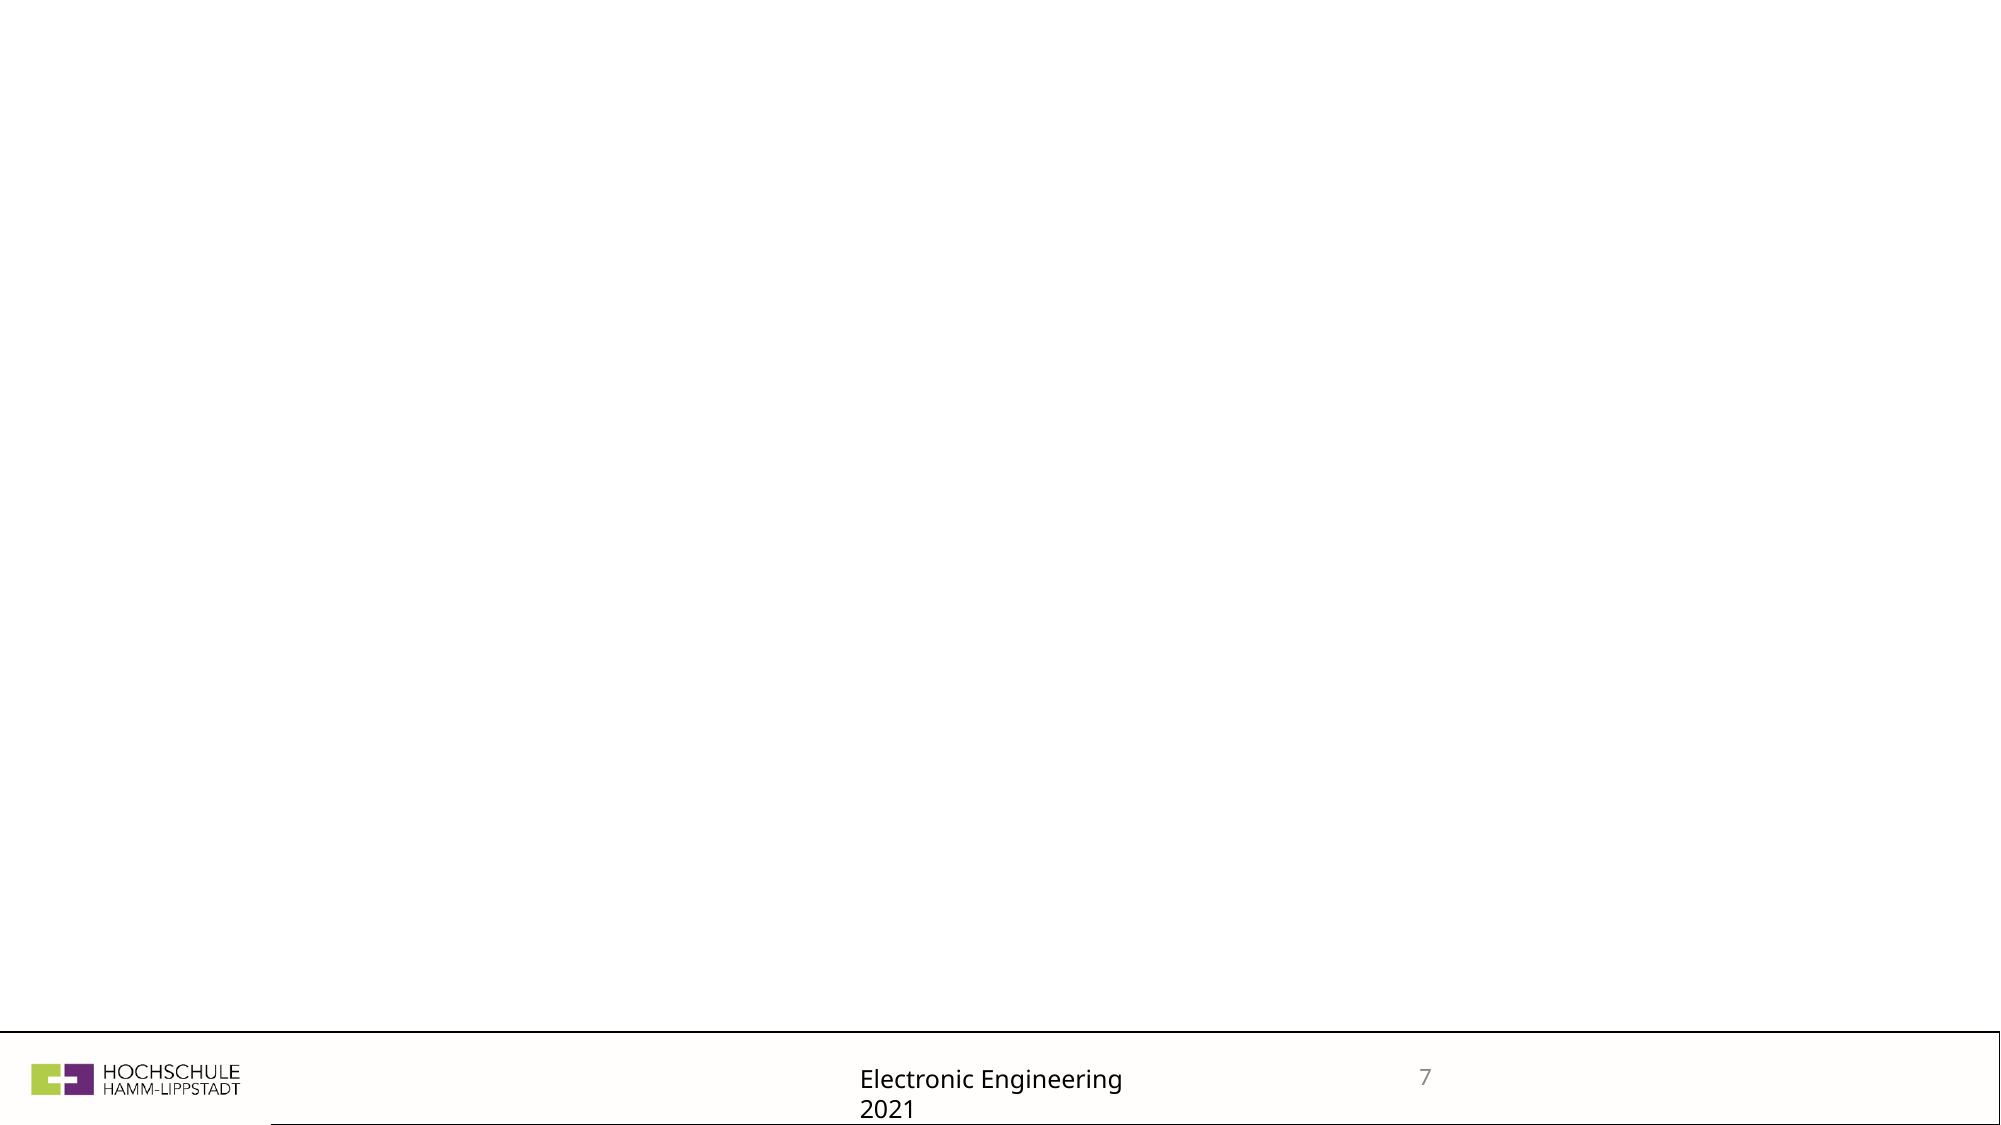

# Remarks on issues and flaws; Conclusion;
The main point behind that can be taken out of this research paper is that the requirements documents has some definitive flaws. Most of these flaws stem from its overreaching nature. Requirements documents, regardless of their category, tend to easily become too large and heavy. It is usually necessary to provide simple handouts on top of the requirements documents in order to make them more accessible. This makes the entire process of executing on requirements documents quite slow and cumbersome, and often convoluted due to its interdisciplinary nature. Translating these documents into specific models, which are chosen in accordance to the project, would greatly increase their accessibility and would make communicating with different departments and sectors far easier. However, requirements are a must, that is to say: no project could ever be developed without them. Even if they are eventually translated into different systems models, they are a necessary prerequisite to any project taken seriously.
Electronic Engineering 2021